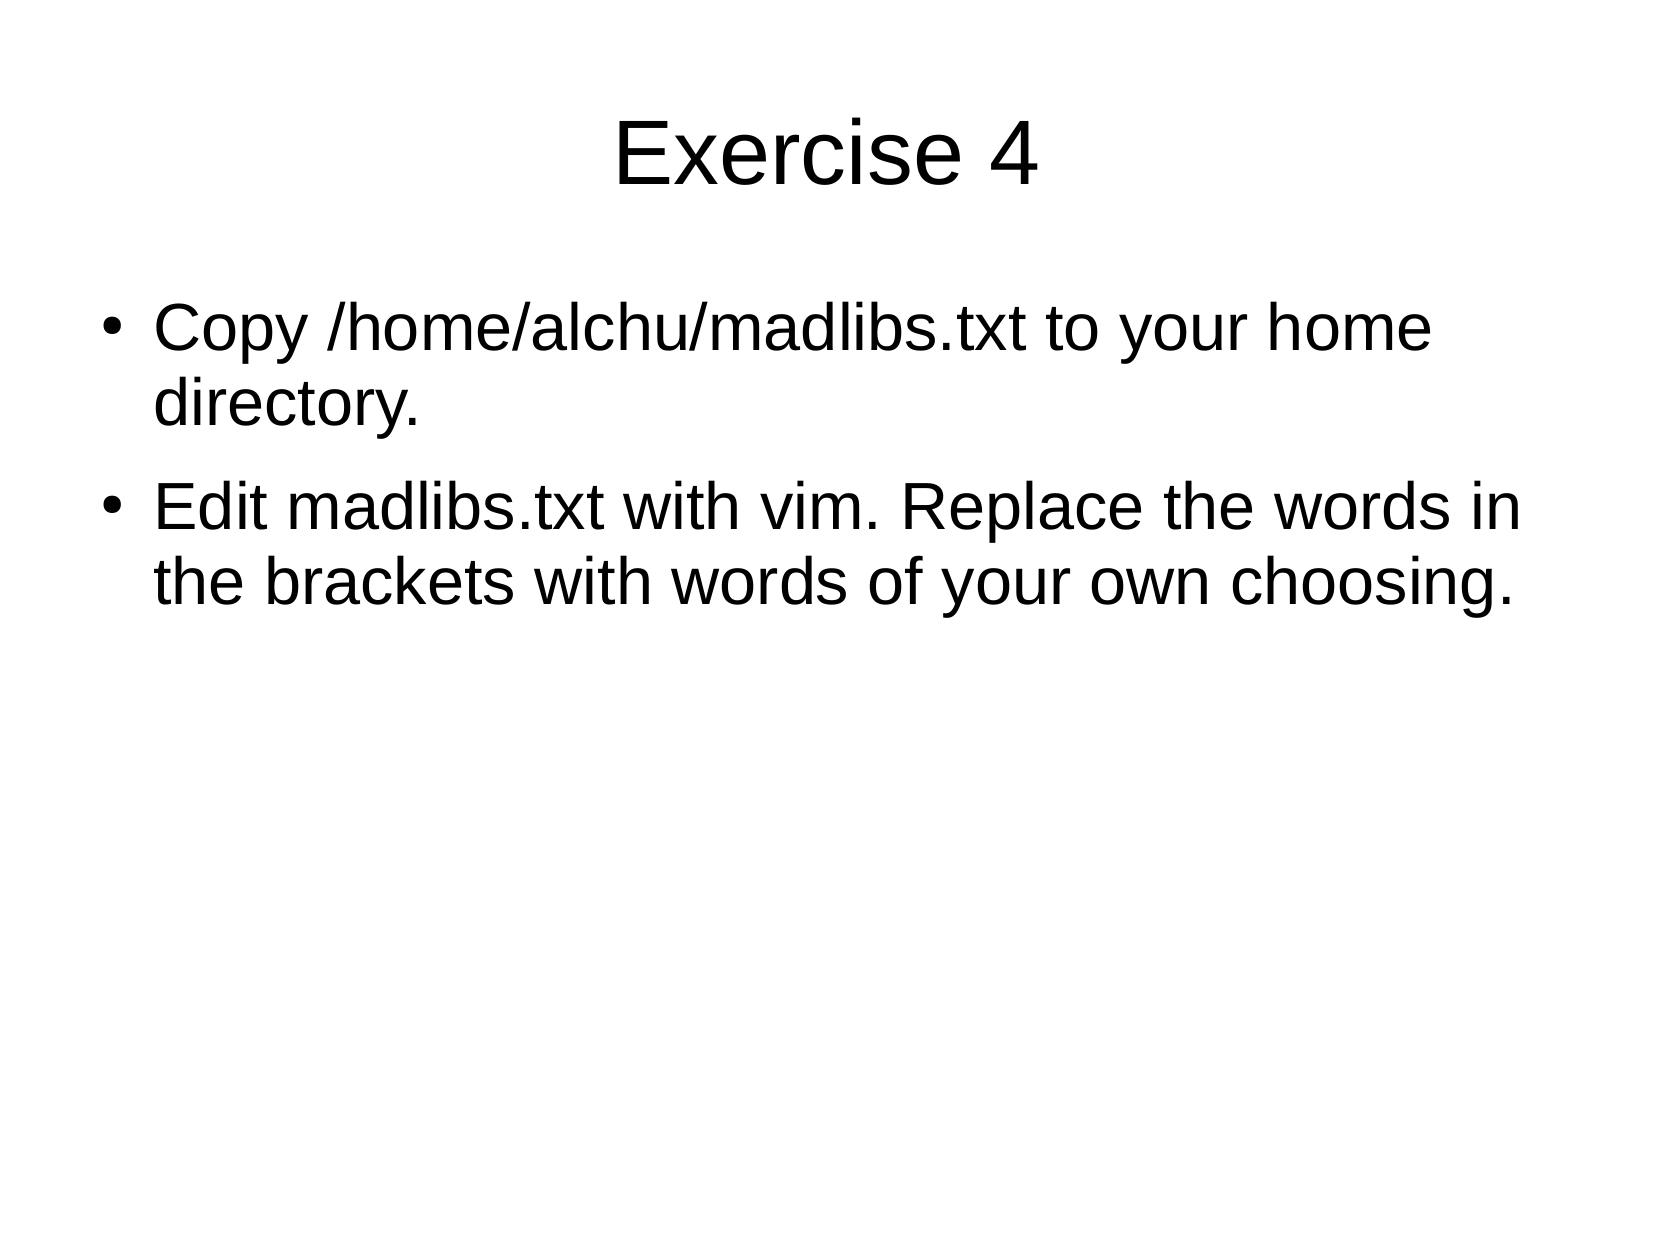

# Exercise 4
Copy /home/alchu/madlibs.txt to your home directory.
Edit madlibs.txt with vim. Replace the words in the brackets with words of your own choosing.